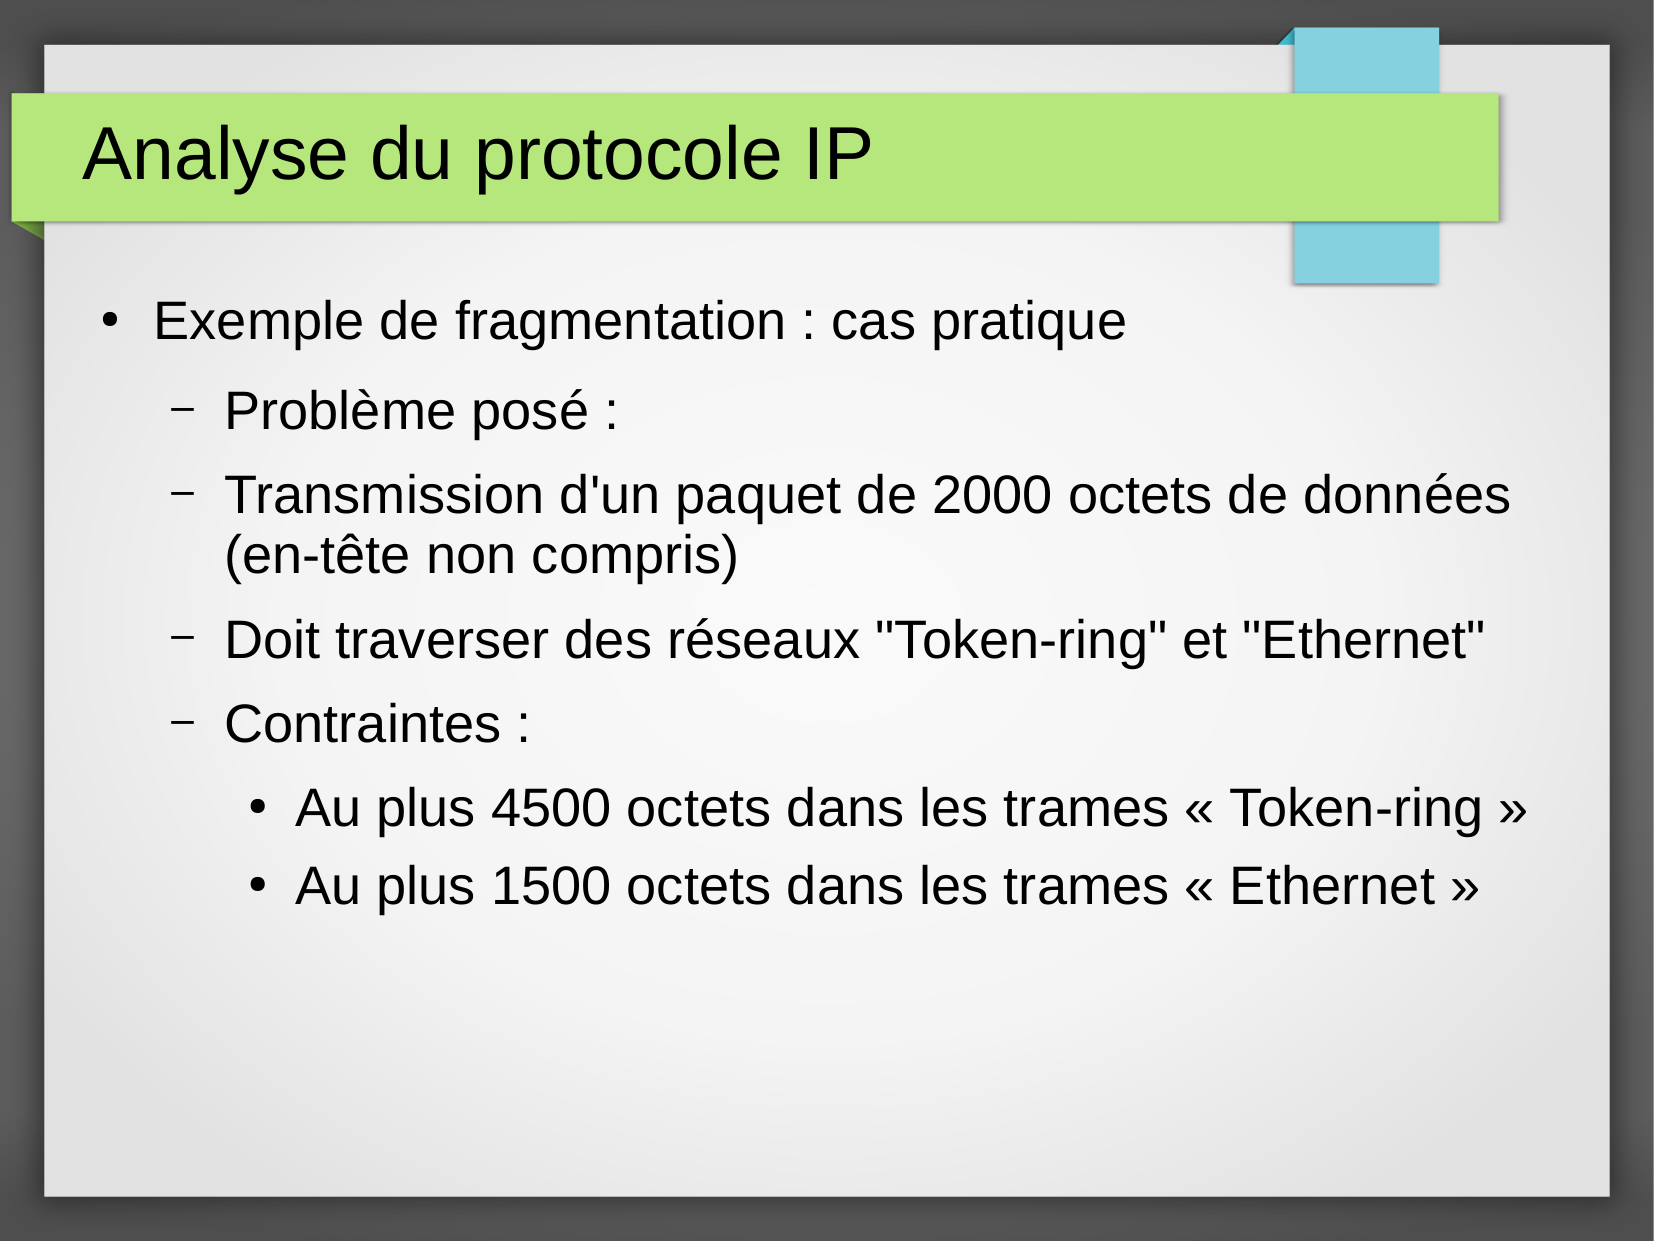

# Analyse du protocole IP
Exemple de fragmentation : cas pratique
Problème posé :
Transmission d'un paquet de 2000 octets de données (en-tête non compris)
Doit traverser des réseaux "Token-ring" et "Ethernet"
Contraintes :
Au plus 4500 octets dans les trames « Token-ring »
Au plus 1500 octets dans les trames « Ethernet »